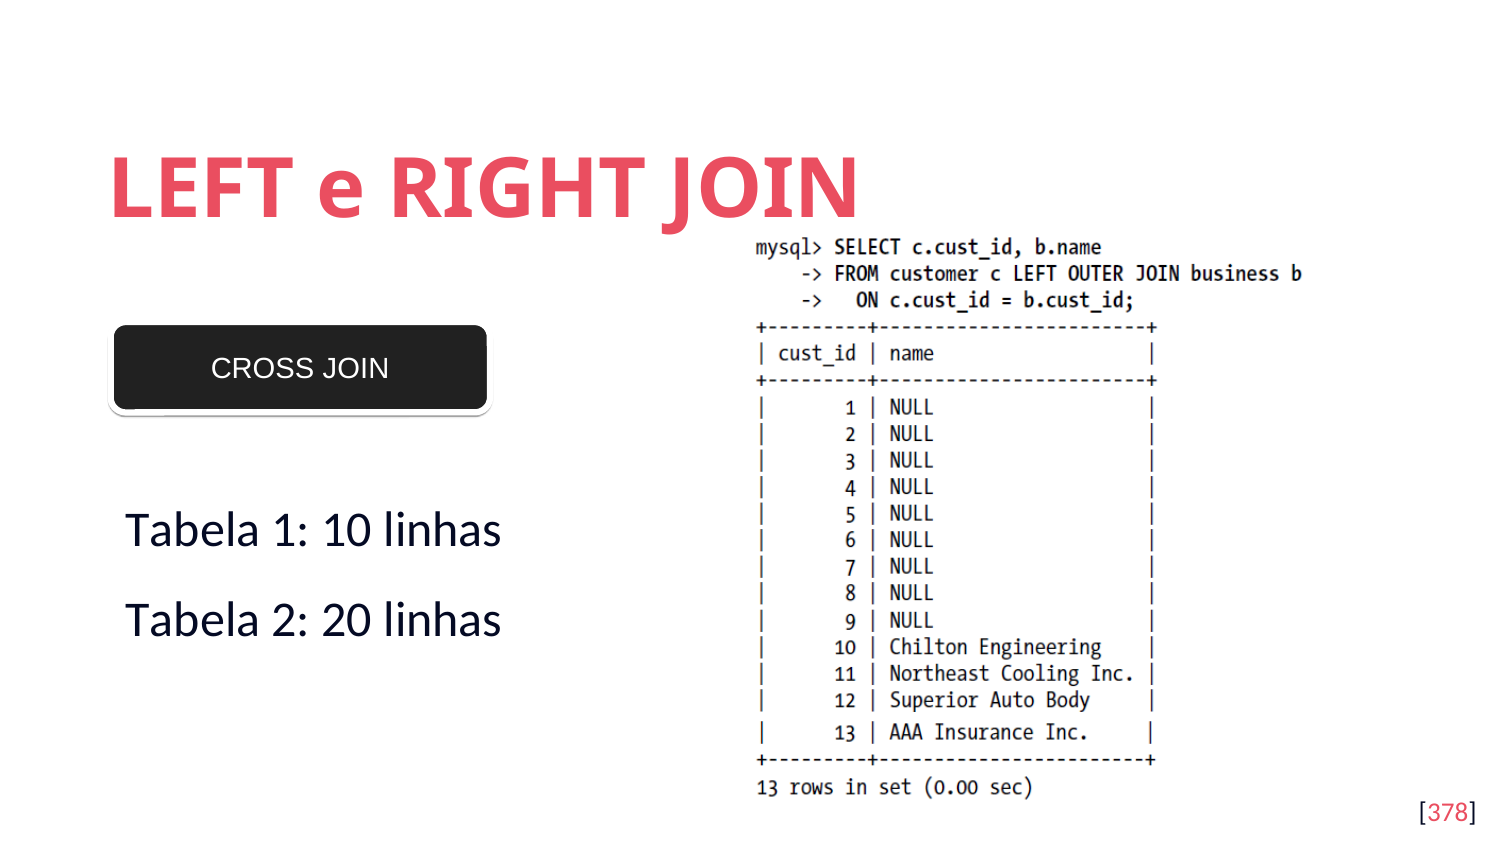

LEFT e RIGHT JOIN
CROSS JOIN
Tabela 1: 10 linhas
Tabela 2: 20 linhas